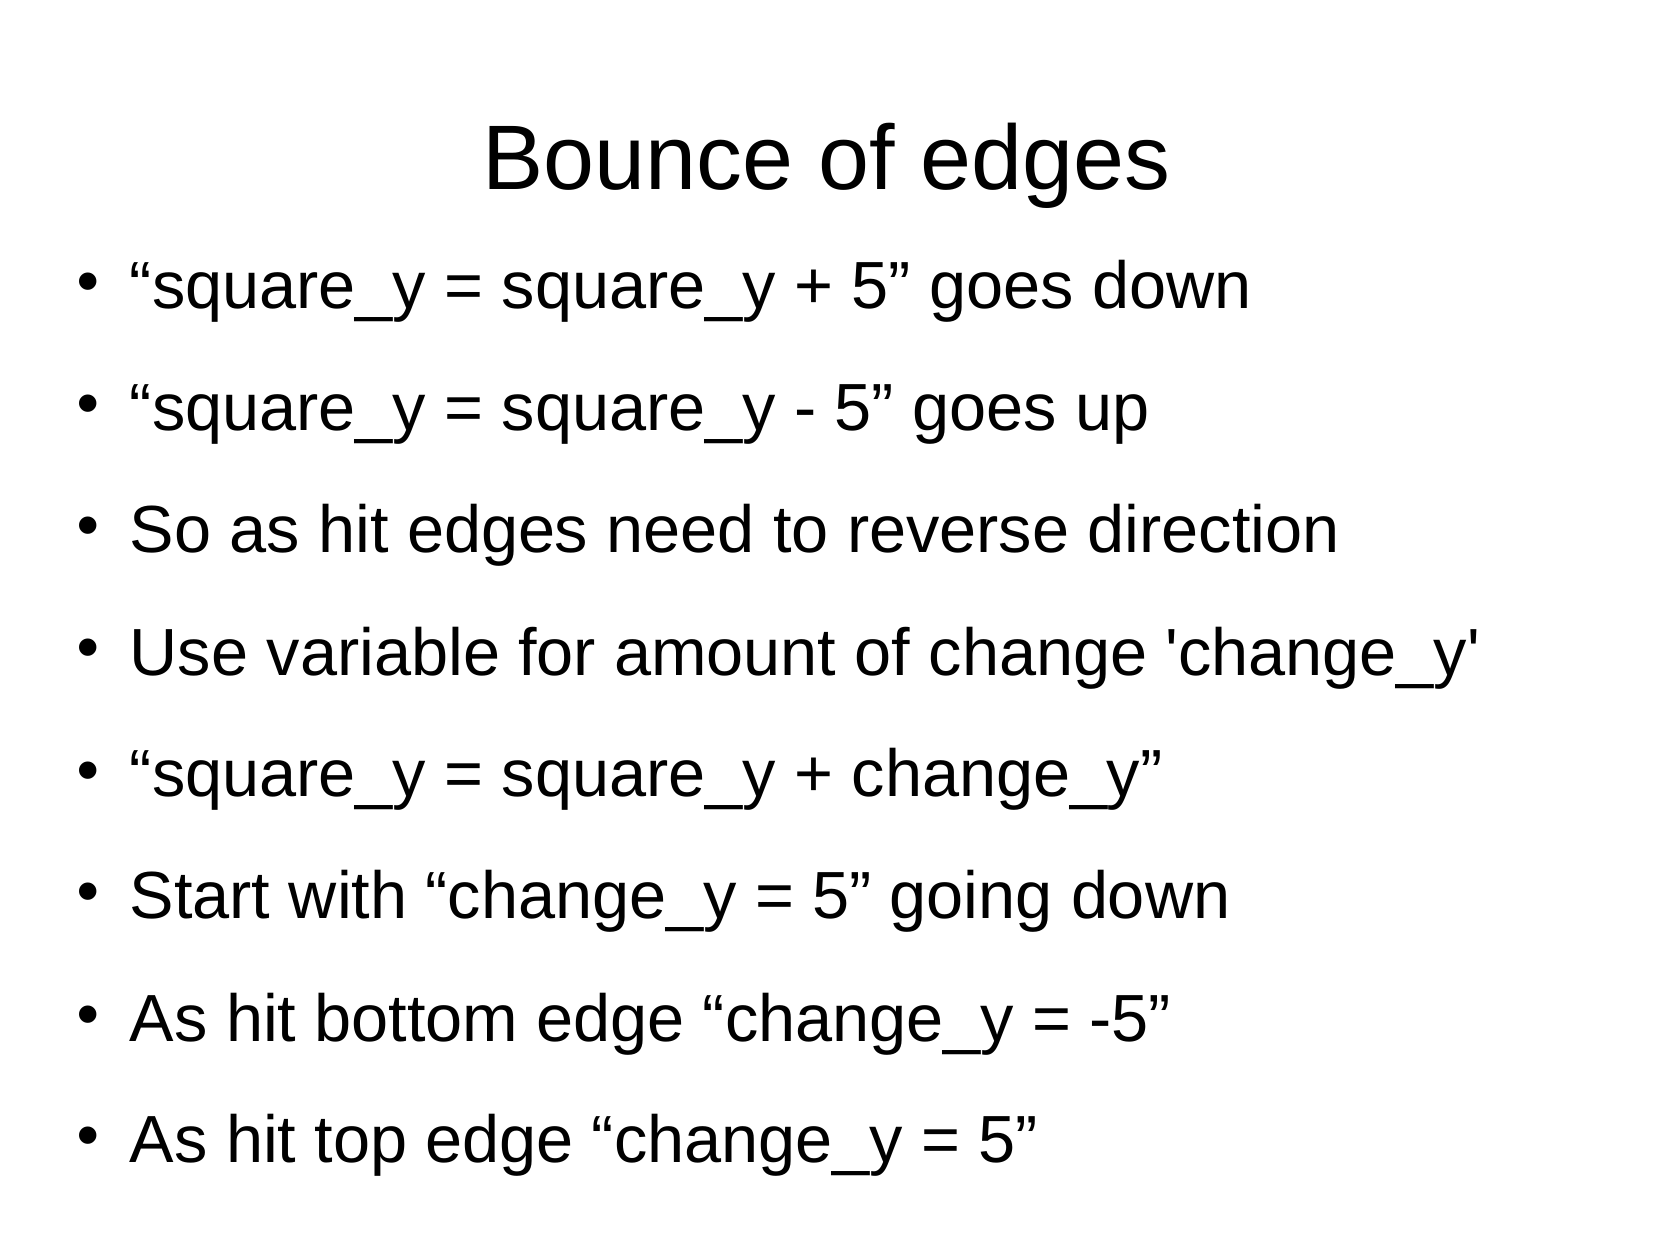

Bounce of edges
“square_y = square_y + 5” goes down
“square_y = square_y - 5” goes up
So as hit edges need to reverse direction
Use variable for amount of change 'change_y'
“square_y = square_y + change_y”
Start with “change_y = 5” going down
As hit bottom edge “change_y = -5”
As hit top edge “change_y = 5”